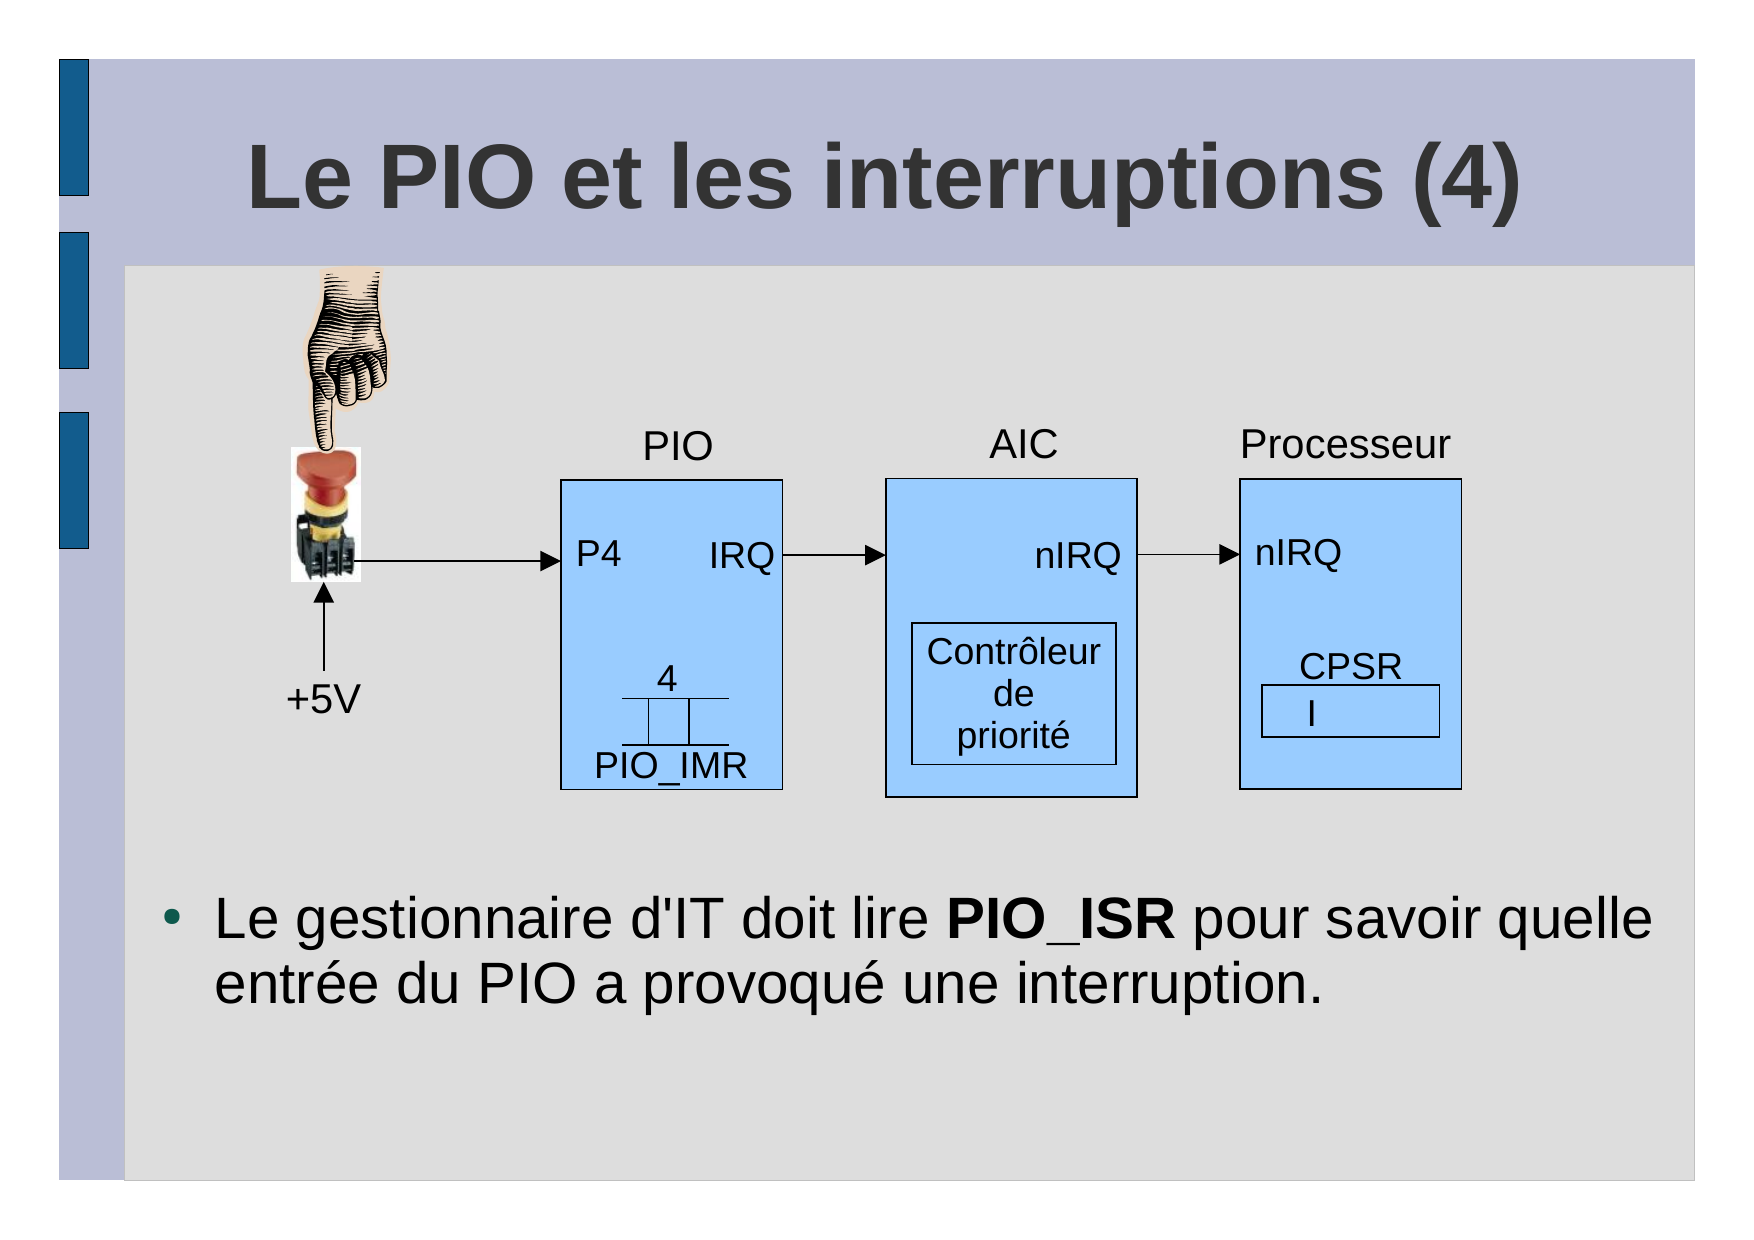

# Le PIO et les interruptions (4)
AIC
Processeur
PIO
nIRQ
P4
IRQ
8
nIRQ
Contrôleur
de
priorité
CPSR
4
+5V
I
PIO_IMR
Le gestionnaire d'IT doit lire PIO_ISR pour savoir quelle entrée du PIO a provoqué une interruption.